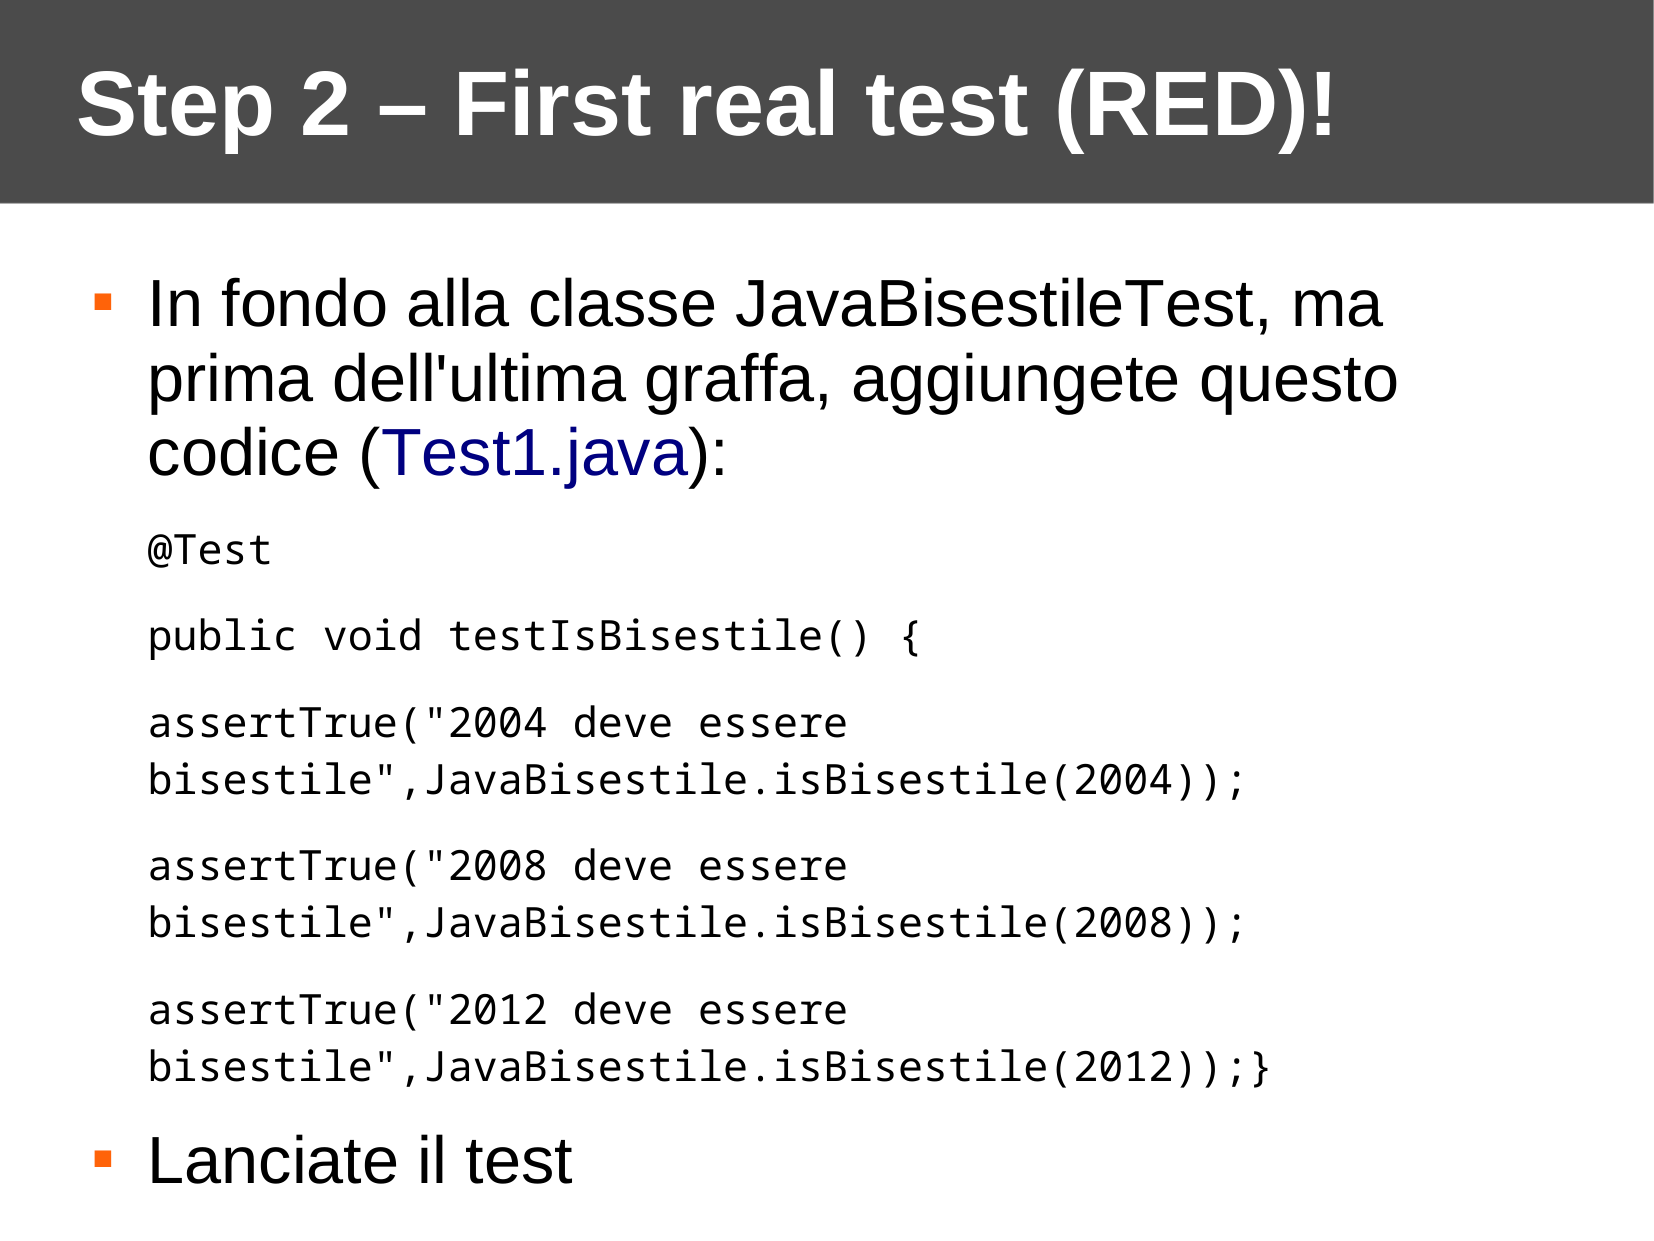

# Step 2 – First real test (RED)!
In fondo alla classe JavaBisestileTest, ma prima dell'ultima graffa, aggiungete questo codice (Test1.java):
@Test
public void testIsBisestile() {
assertTrue("2004 deve essere bisestile",JavaBisestile.isBisestile(2004));
assertTrue("2008 deve essere bisestile",JavaBisestile.isBisestile(2008));
assertTrue("2012 deve essere bisestile",JavaBisestile.isBisestile(2012));}
Lanciate il test